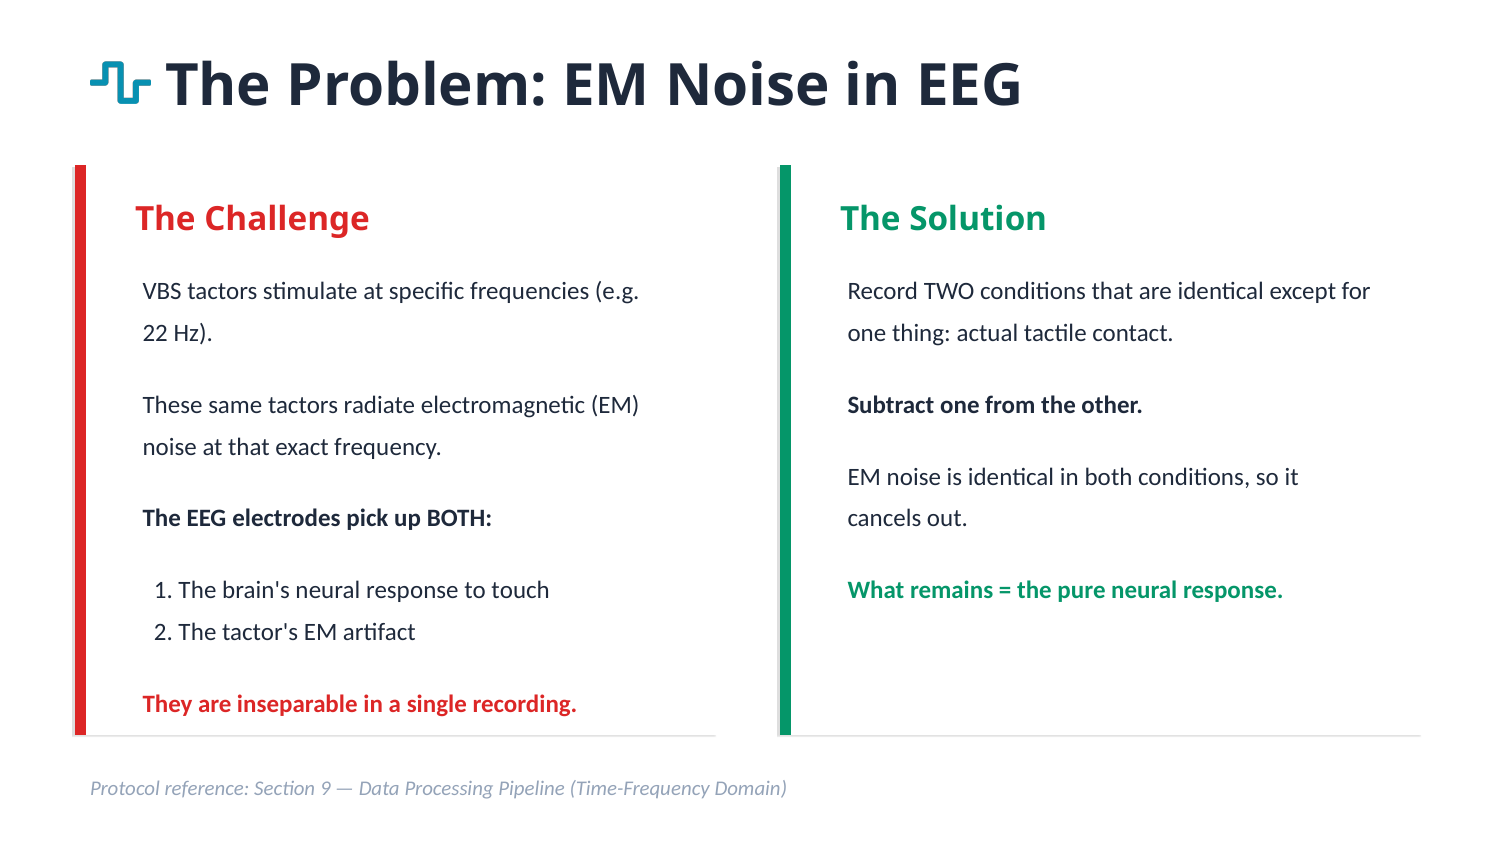

The Problem: EM Noise in EEG
The Challenge
The Solution
VBS tactors stimulate at specific frequencies (e.g. 22 Hz).
These same tactors radiate electromagnetic (EM) noise at that exact frequency.
The EEG electrodes pick up BOTH:
 1. The brain's neural response to touch
 2. The tactor's EM artifact
They are inseparable in a single recording.
Record TWO conditions that are identical except for one thing: actual tactile contact.
Subtract one from the other.
EM noise is identical in both conditions, so it cancels out.
What remains = the pure neural response.
Protocol reference: Section 9 — Data Processing Pipeline (Time-Frequency Domain)